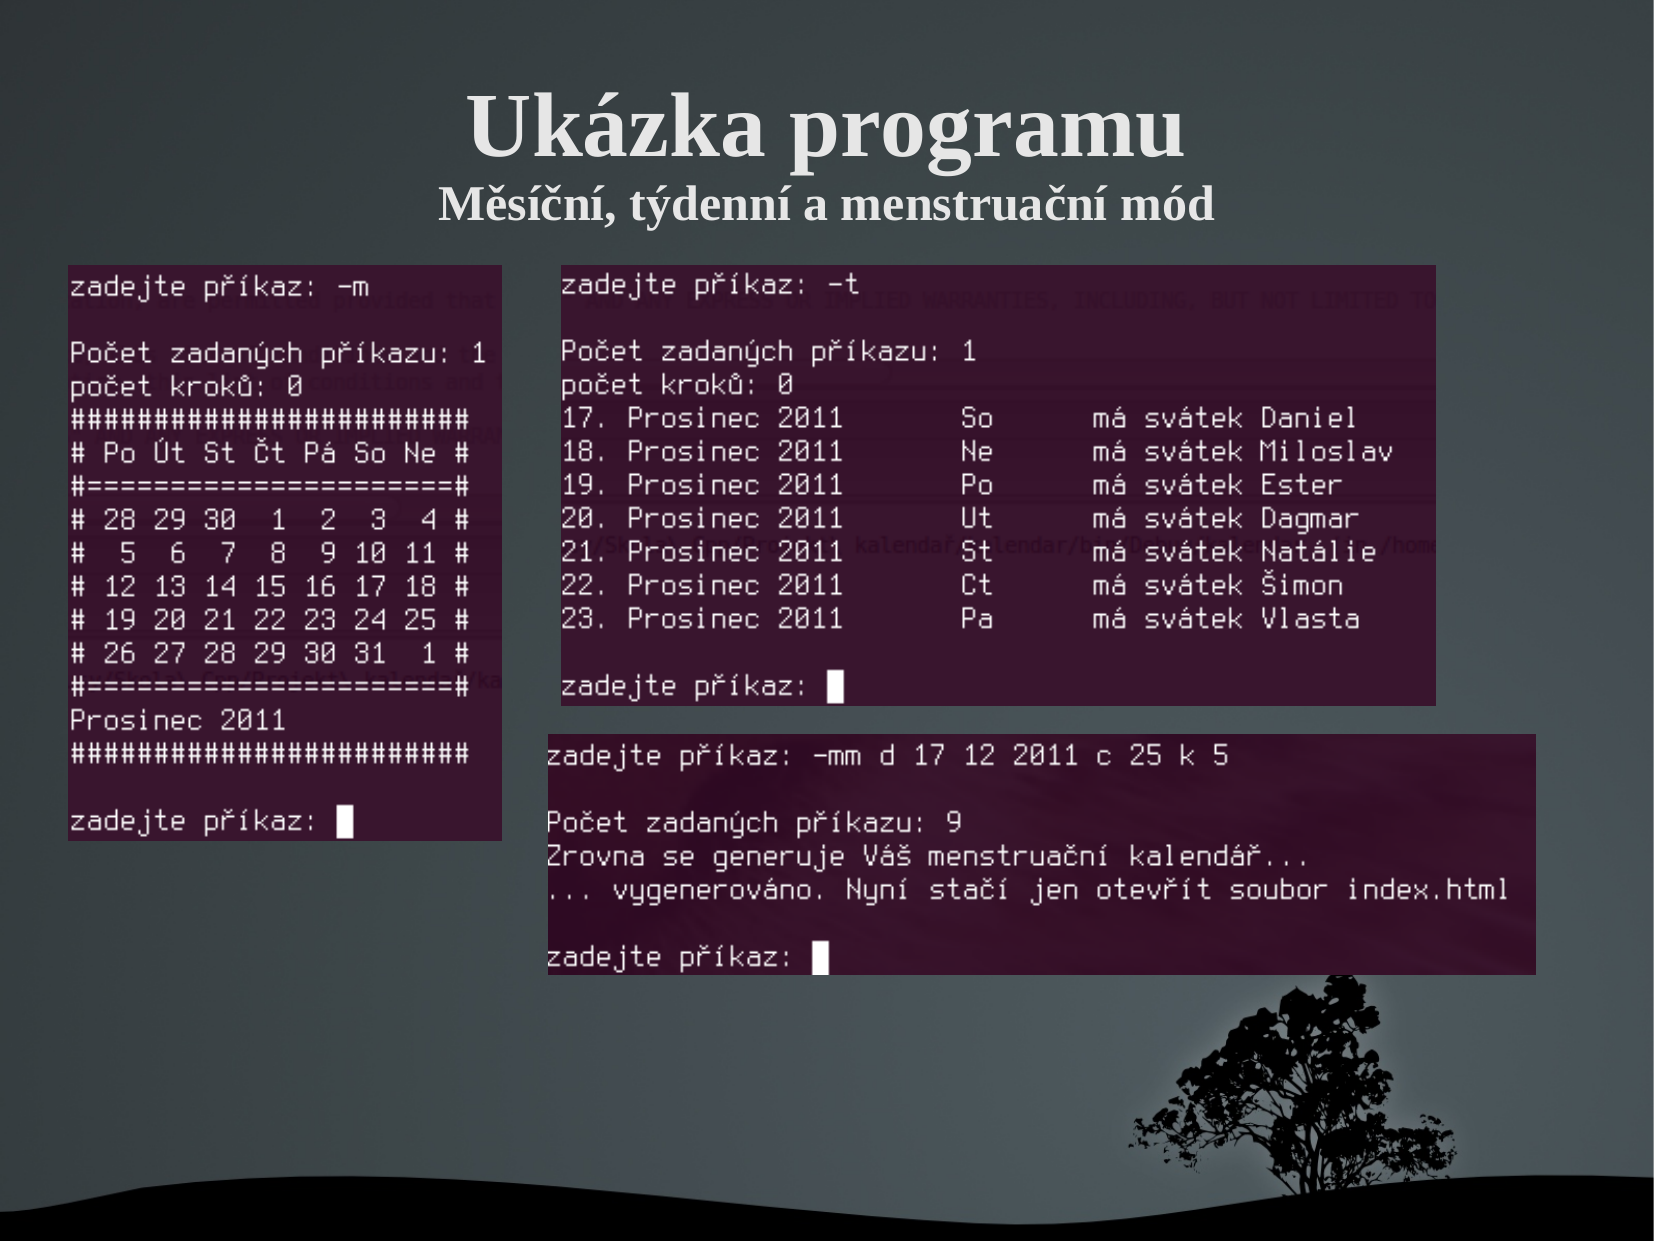

# Ukázka programu Měsíční, týdenní a menstruační mód